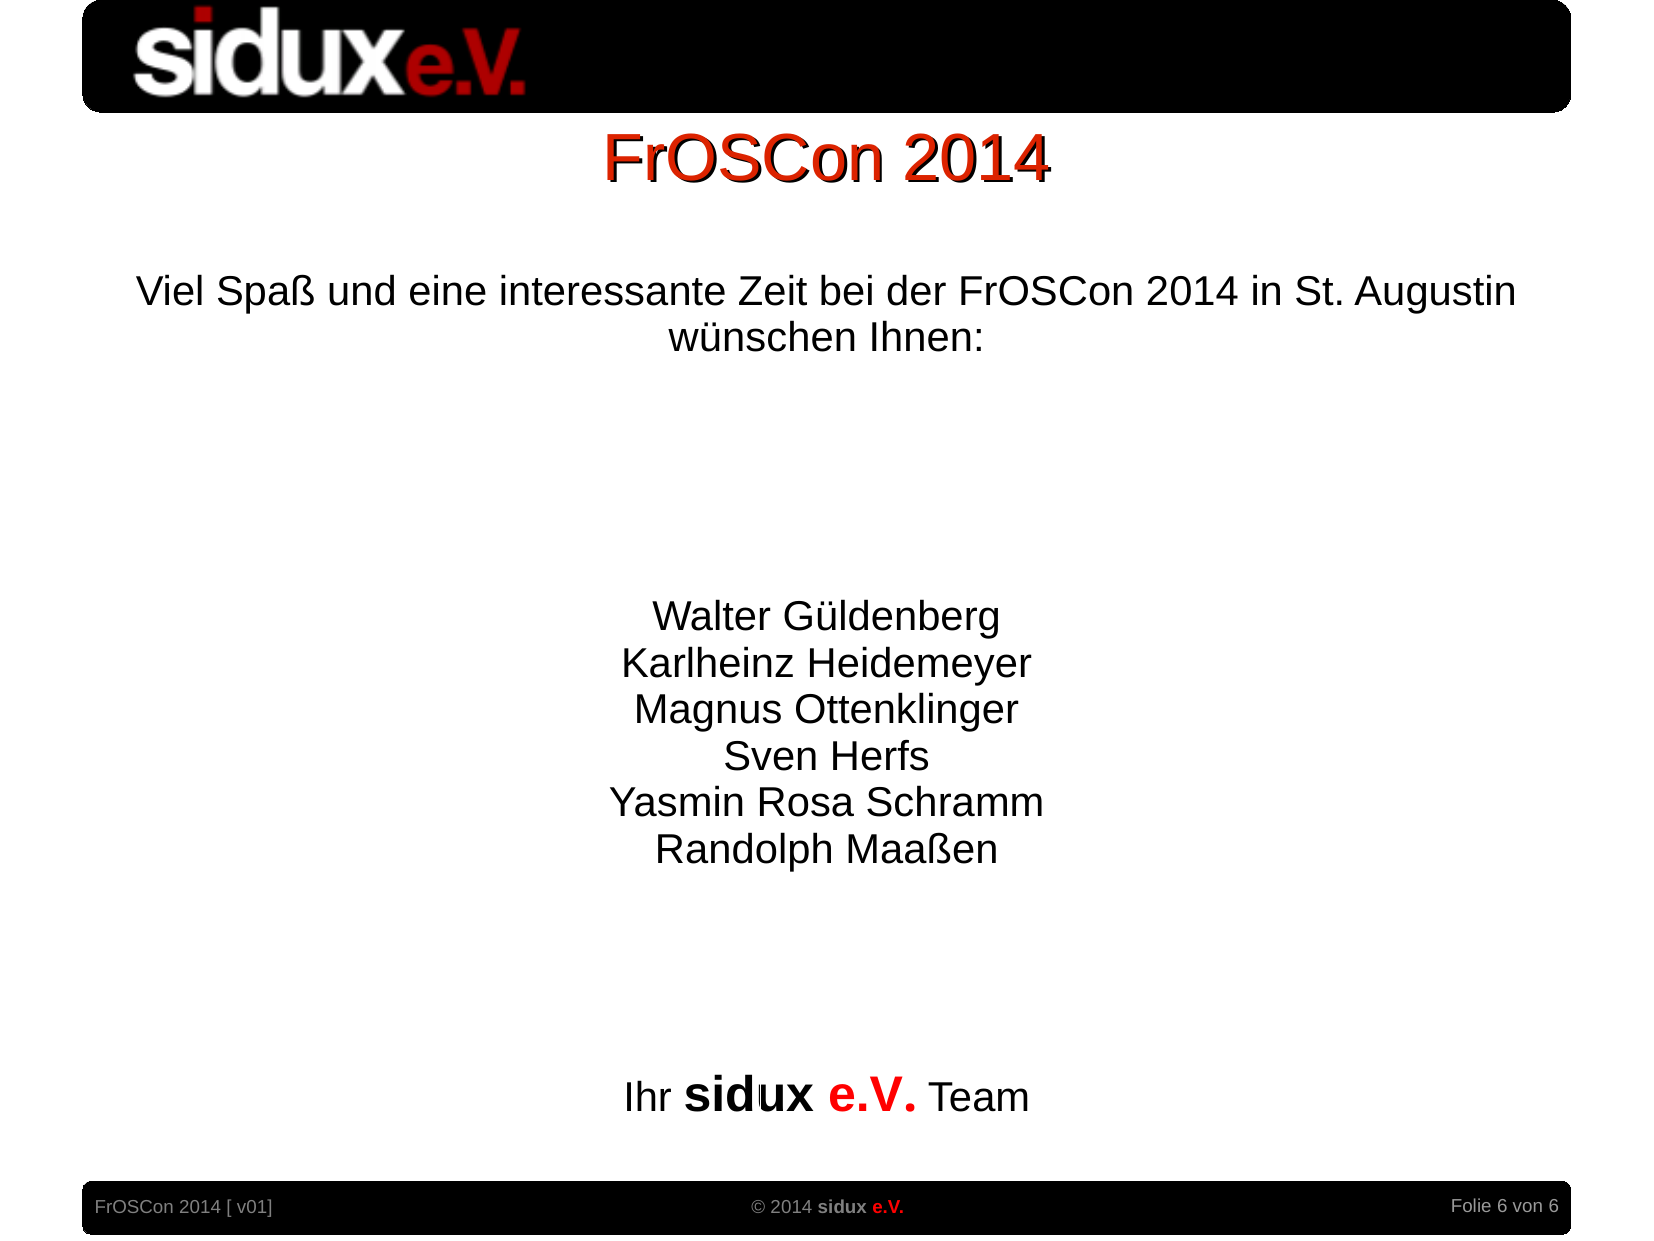

FrOSCon 2014
Viel Spaß und eine interessante Zeit bei der FrOSCon 2014 in St. Augustin wünschen Ihnen:
Walter Güldenberg
Karlheinz Heidemeyer
Magnus Ottenklinger
Sven Herfs
Yasmin Rosa Schramm
Randolph Maaßen
Ihr sidux e.V. Team
| | | | | |
| --- | --- | --- | --- | --- |
| | | | | |
| | | | | |
| | | | | |
| | | | | |